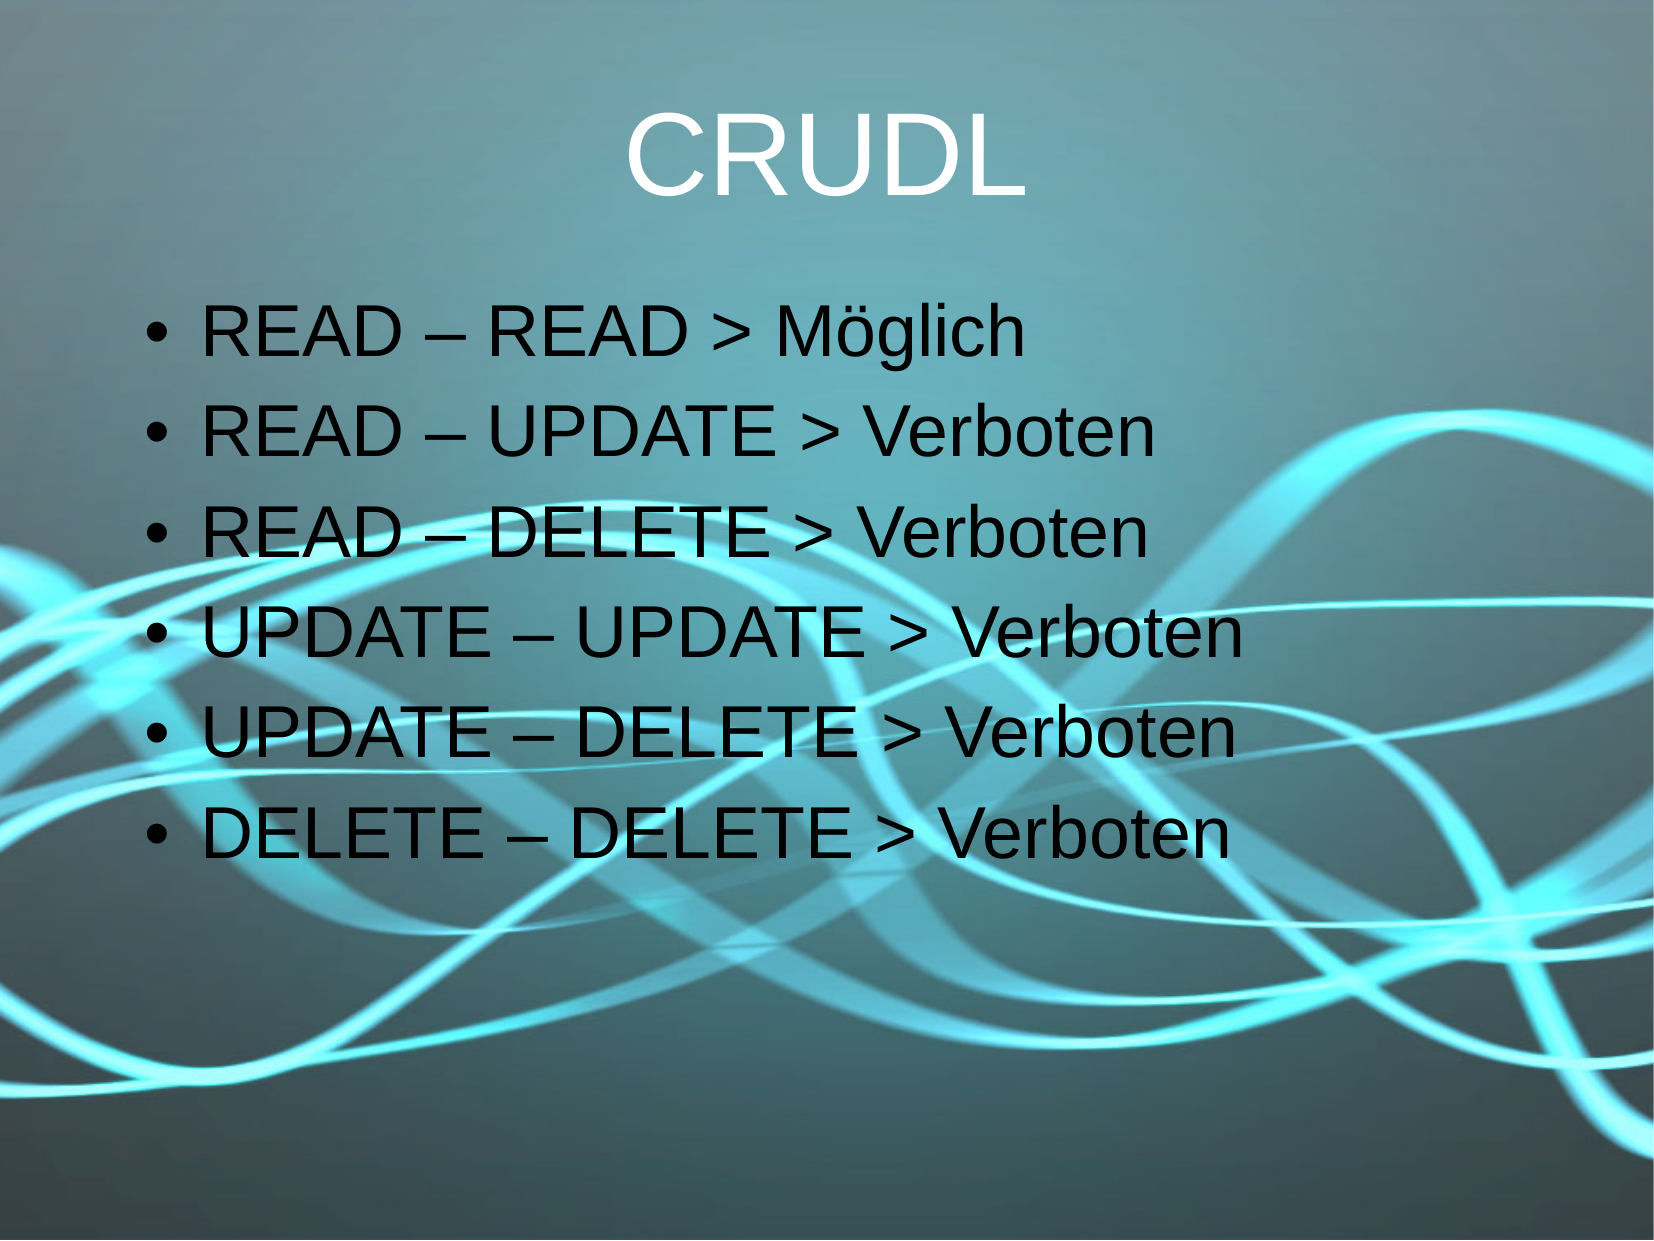

# CRUDL
READ – READ > Möglich
READ – UPDATE > Verboten
READ – DELETE > Verboten
UPDATE – UPDATE > Verboten
UPDATE – DELETE > Verboten
DELETE – DELETE > Verboten